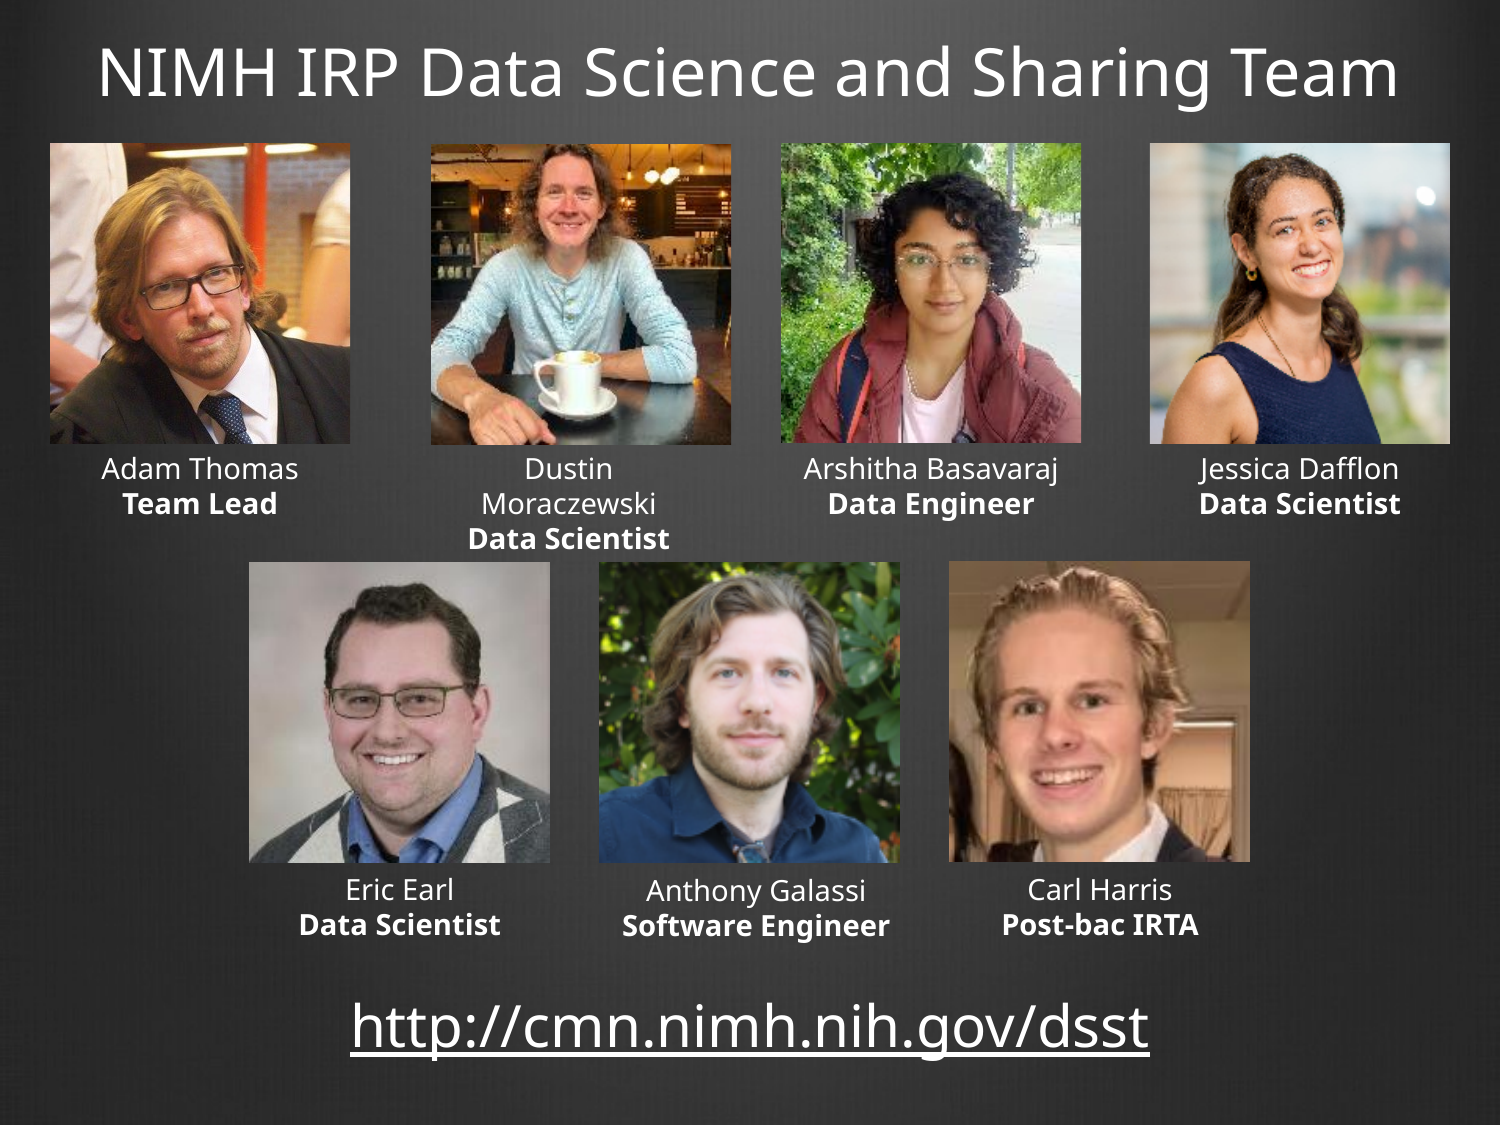

NIMH IRP Data Science and Sharing Team
Adam Thomas
Team Lead
Dustin Moraczewski
Data Scientist
Arshitha Basavaraj
Data Engineer
Jessica Dafflon
Data Scientist
Eric Earl
Data Scientist
Carl Harris
Post-bac IRTA
Anthony Galassi
Software Engineer
http://cmn.nimh.nih.gov/dsst